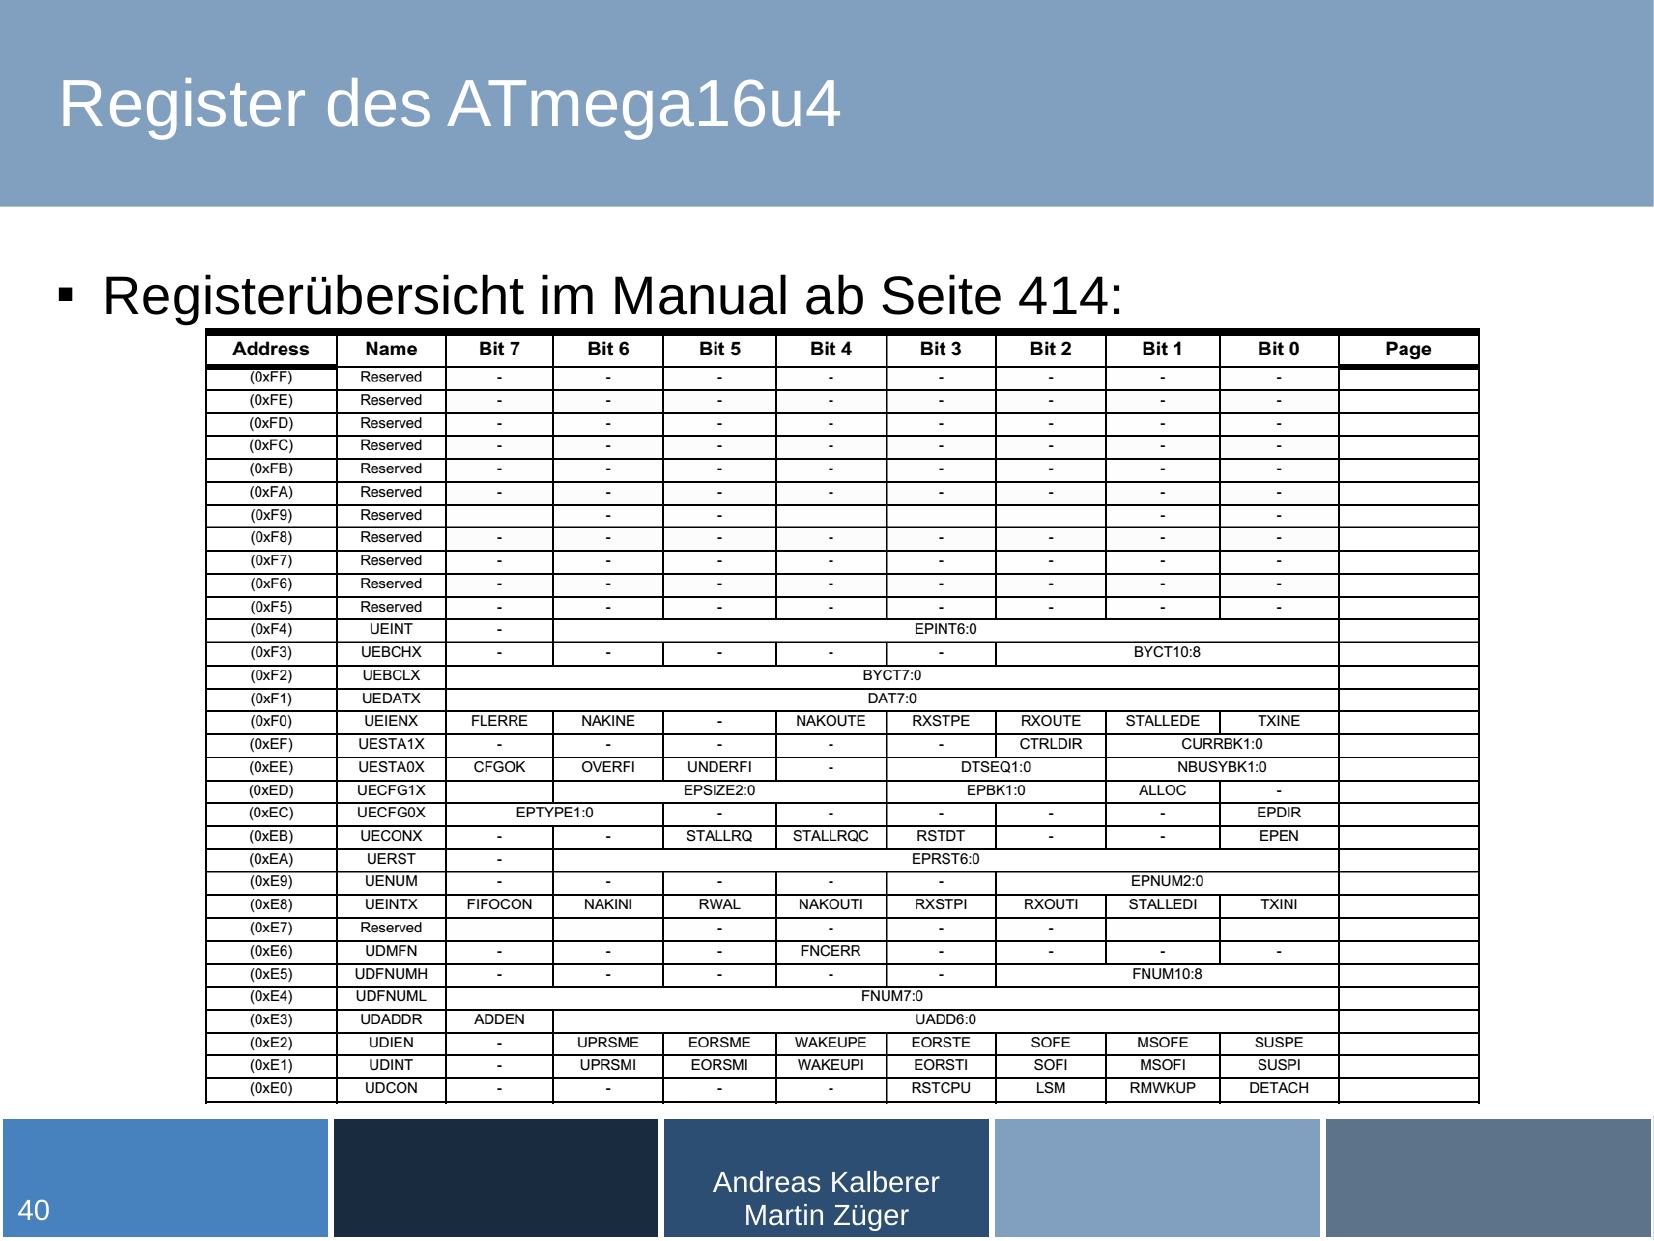

# Register des ATmega16u4
Registerübersicht im Manual ab Seite 414:
LibreOffice Productivity Suite
40